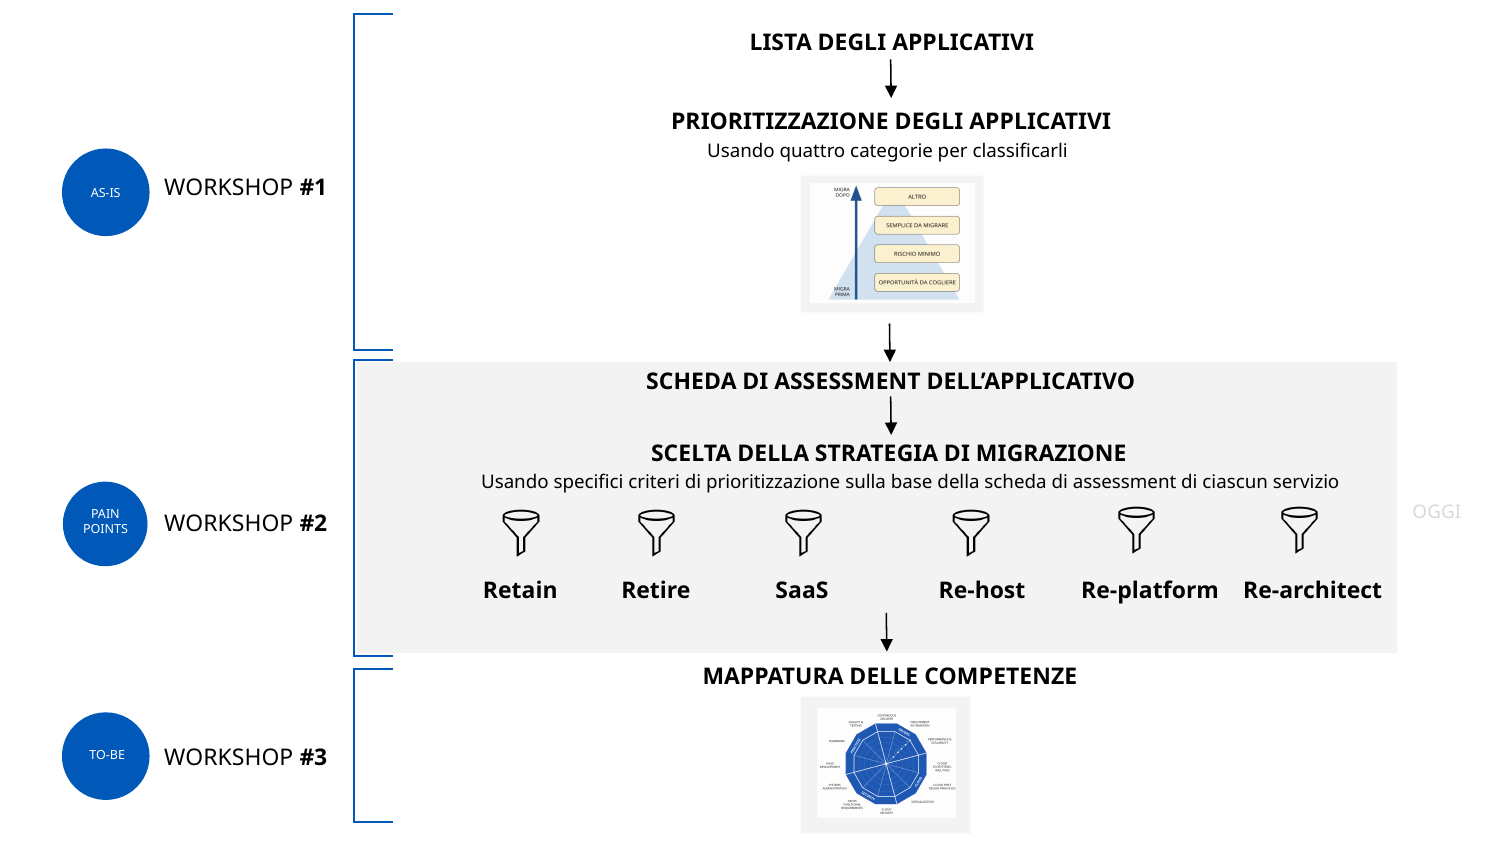

LISTA DEGLI APPLICATIVI
PRIORITIZZAZIONE DEGLI APPLICATIVI
Usando quattro categorie per classificarli
AS-IS
WORKSHOP #1
SCHEDA DI ASSESSMENT DELL’APPLICATIVO
SCELTA DELLA STRATEGIA DI MIGRAZIONE
Usando specifici criteri di prioritizzazione sulla base della scheda di assessment di ciascun servizio
PAIN
POINTS
OGGI
WORKSHOP #2
Retain
Retire
SaaS
Re-host
Re-platform
Re-architect
MAPPATURA DELLE COMPETENZE
WORKSHOP #3
TO-BE